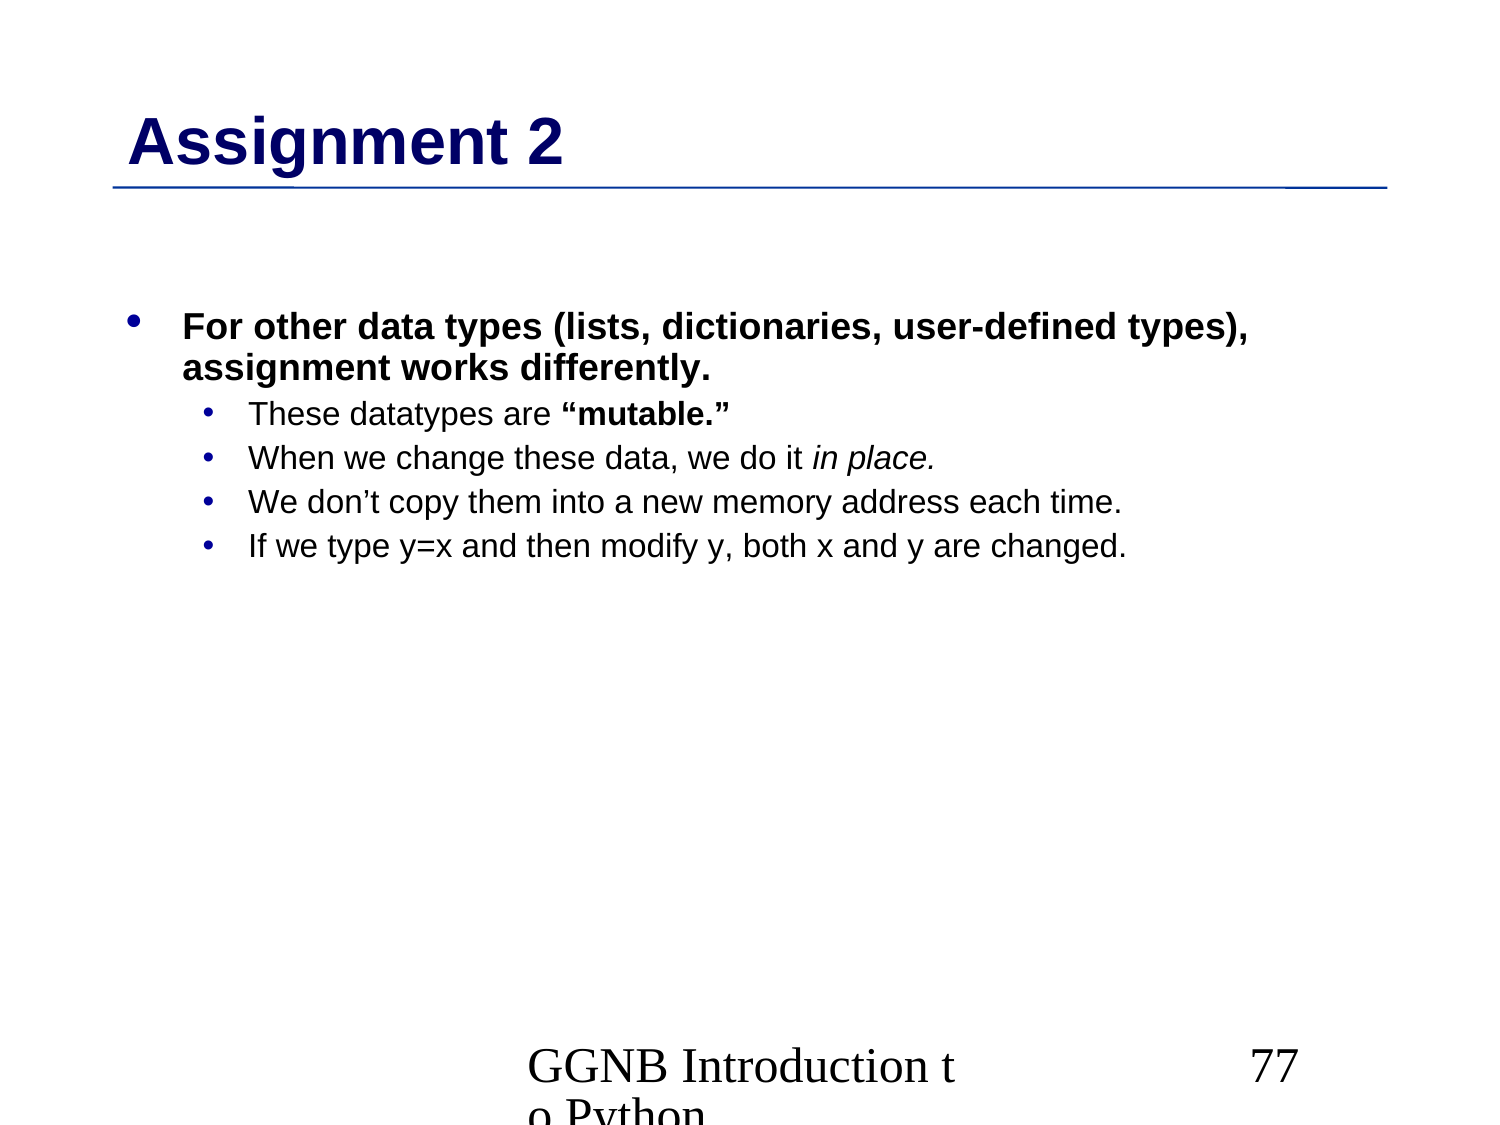

# Assignment 2
For other data types (lists, dictionaries, user-defined types), assignment works differently.
These datatypes are “mutable.”
When we change these data, we do it in place.
We don’t copy them into a new memory address each time.
If we type y=x and then modify y, both x and y are changed.
77
GGNB Introduction to Python